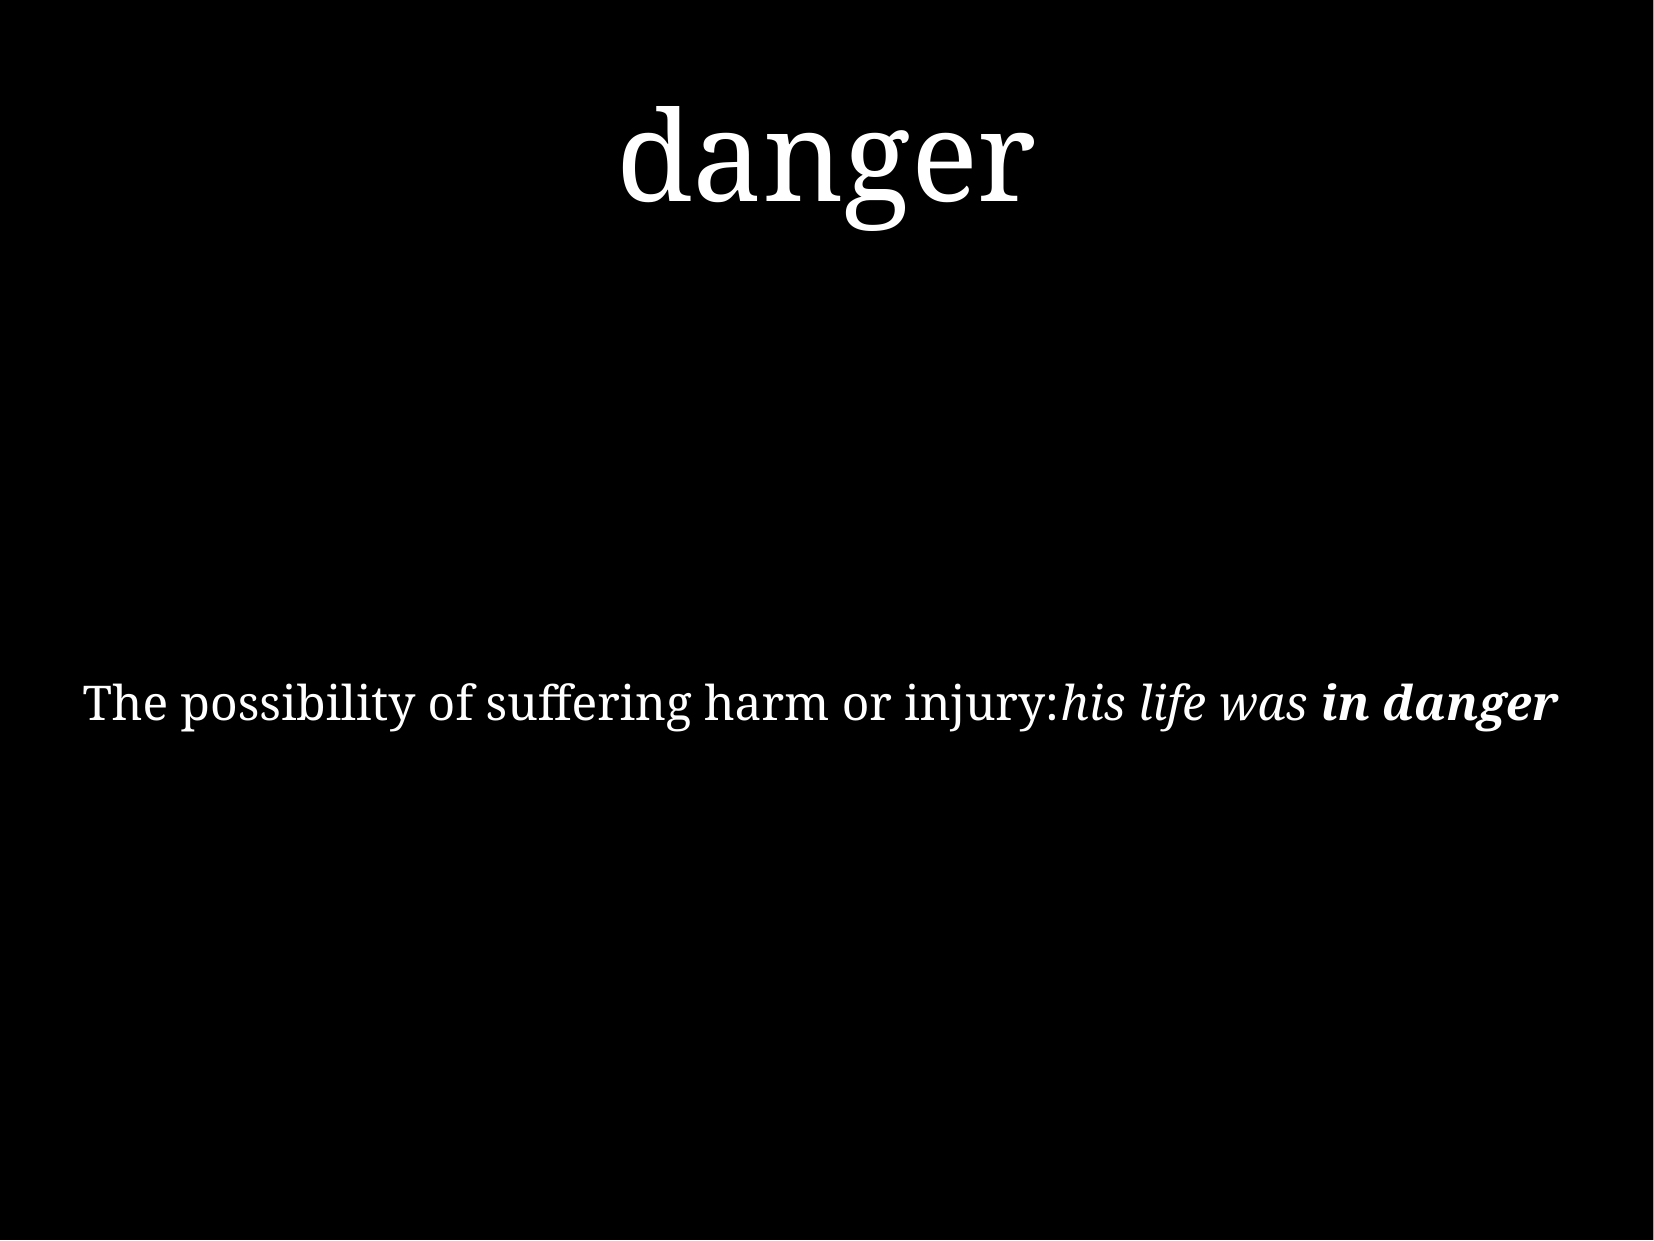

# danger
The possibility of suffering harm or injury:his life was in danger